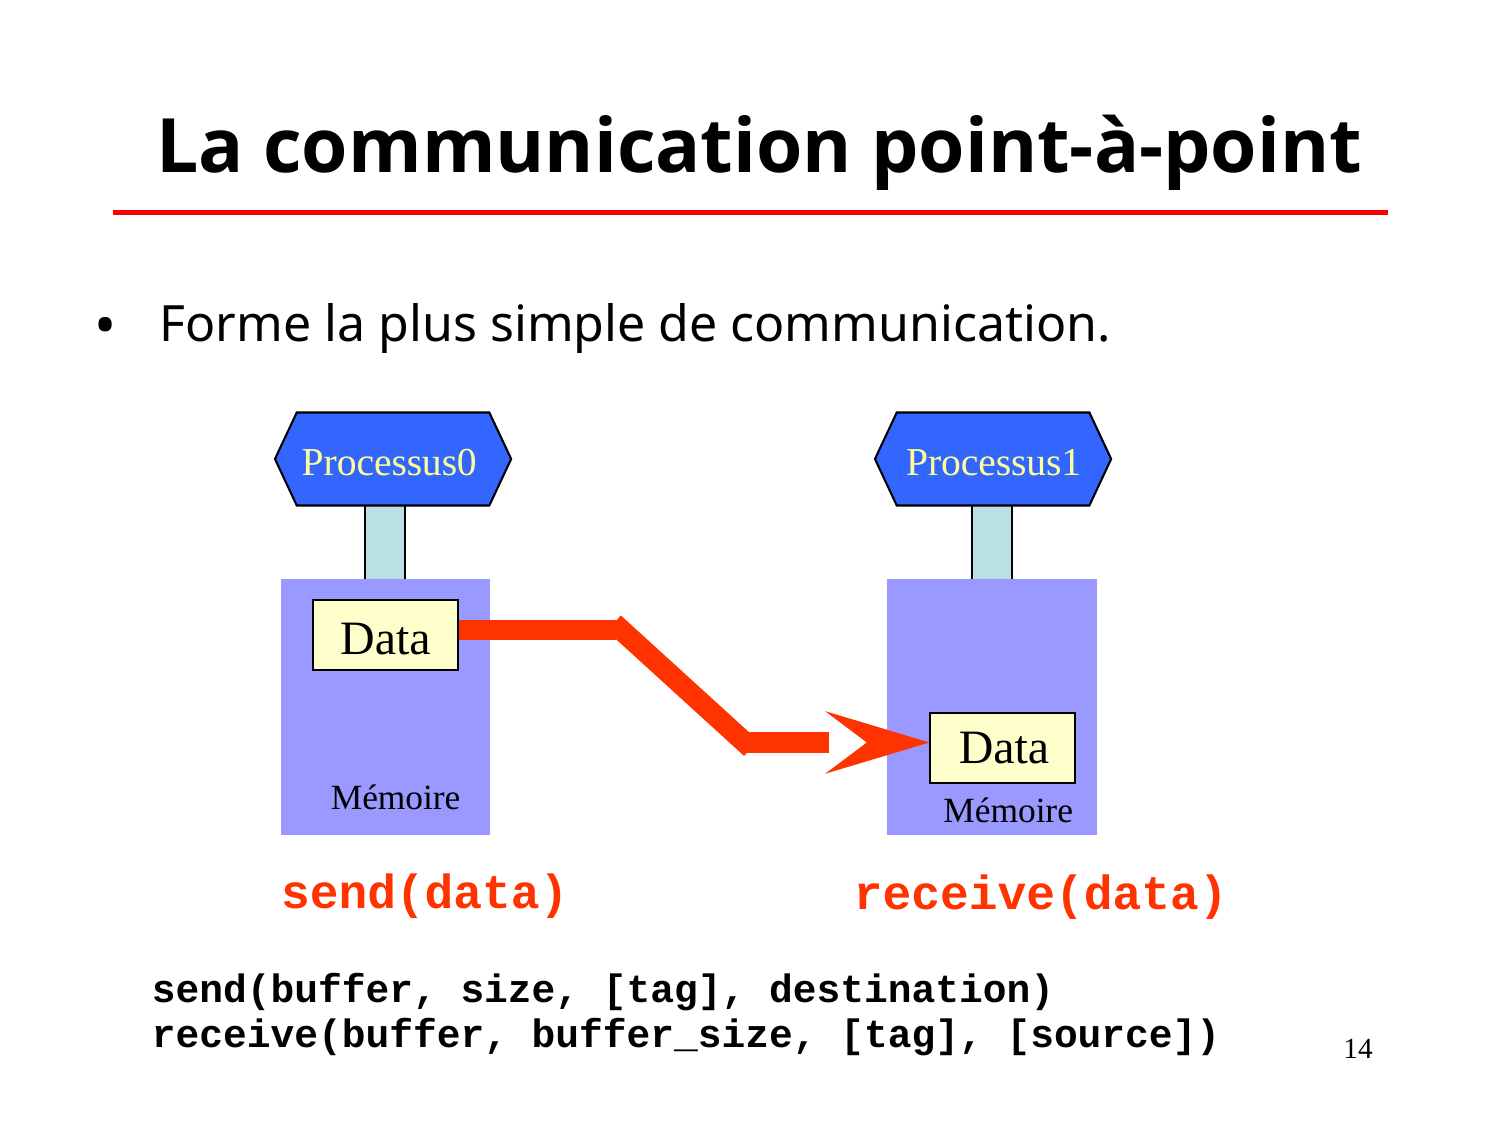

# La communication point-à-point
Forme la plus simple de communication.
Processus1
Processus0
Data
Data
Mémoire
Mémoire
send(data)
receive(data)
send(buffer, size, [tag], destination)
receive(buffer, buffer_size, [tag], [source])
14